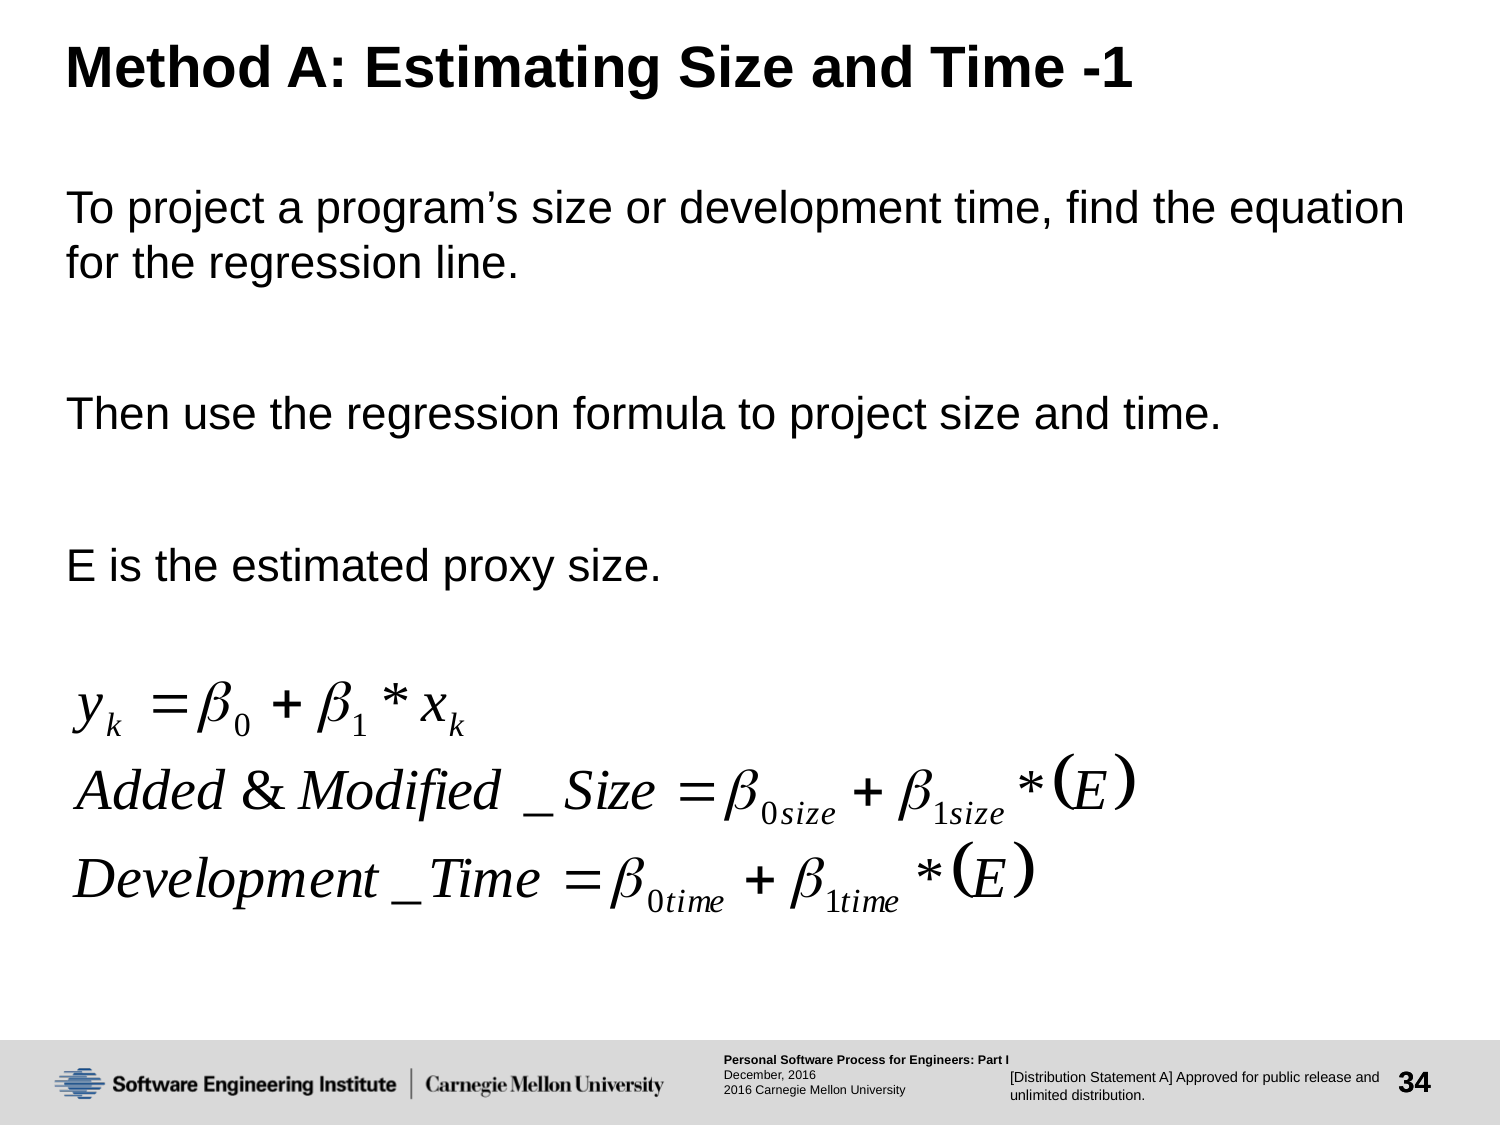

# Method A: Estimating Size and Time -1
To project a program’s size or development time, find the equation for the regression line.
Then use the regression formula to project size and time.
E is the estimated proxy size.